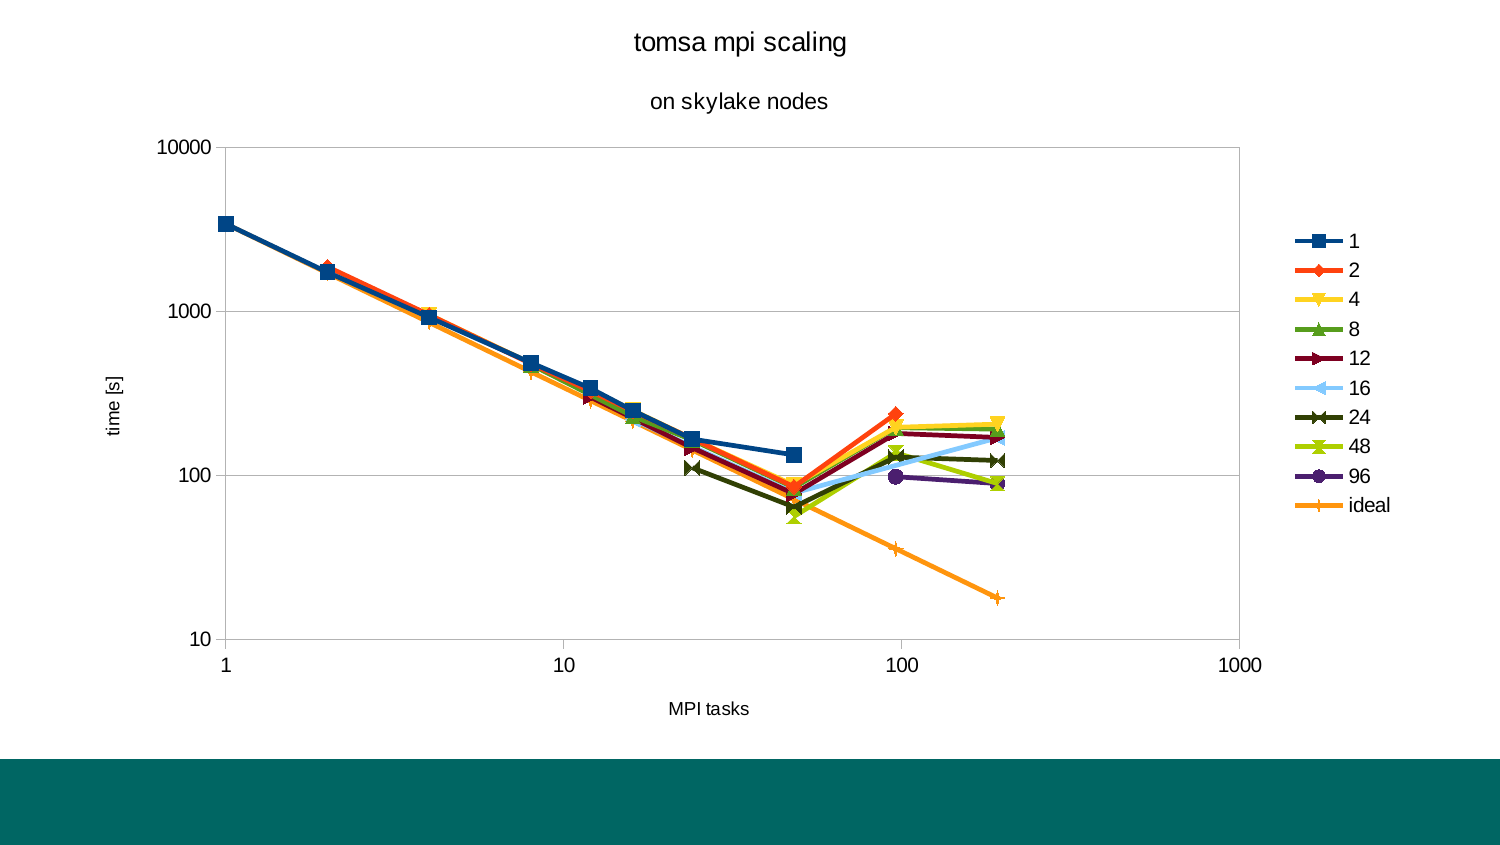

### Chart: tomsa mpi scaling
on skylake nodes
| Category | 1 | 2 | 4 | 8 | 12 | 16 | 24 | 48 | 96 | ideal |
|---|---|---|---|---|---|---|---|---|---|---|